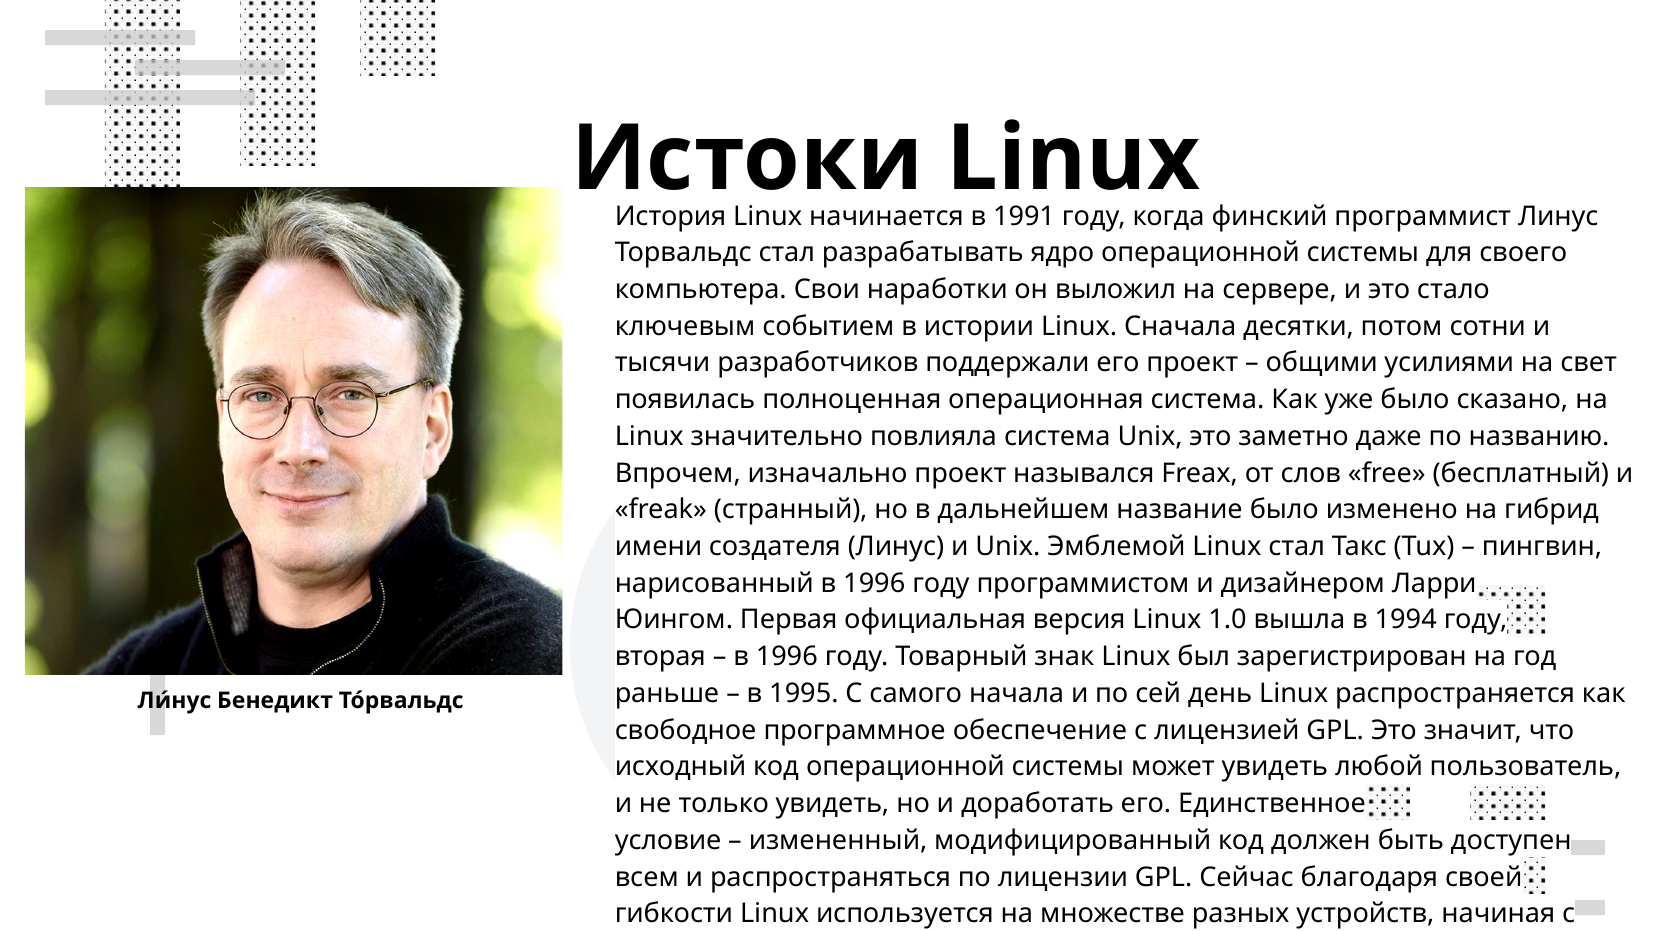

# Истоки Linux
История Linux начинается в 1991 году, когда финский программист Линус Торвальдс стал разрабатывать ядро операционной системы для своего компьютера. Свои наработки он выложил на сервере, и это стало ключевым событием в истории Linux. Сначала десятки, потом сотни и тысячи разработчиков поддержали его проект – общими усилиями на свет появилась полноценная операционная система. Как уже было сказано, на Linux значительно повлияла система Unix, это заметно даже по названию. Впрочем, изначально проект назывался Freax, от слов «free» (бесплатный) и «freak» (странный), но в дальнейшем название было изменено на гибрид имени создателя (Линус) и Unix. Эмблемой Linux стал Такс (Tux) – пингвин, нарисованный в 1996 году программистом и дизайнером Ларри Юингом. Первая официальная версия Linux 1.0 вышла в 1994 году, вторая – в 1996 году. Товарный знак Linux был зарегистрирован на год раньше – в 1995. С самого начала и по сей день Linux распространяется как свободное программное обеспечение с лицензией GPL. Это значит, что исходный код операционной системы может увидеть любой пользователь, и не только увидеть, но и доработать его. Единственное условие – измененный, модифицированный код должен быть доступен всем и распространяться по лицензии GPL. Сейчас благодаря своей гибкости Linux используется на множестве разных устройств, начиная с компьютеров и заканчивая серверами и мобильными устройствами.
Ли́нус Бенедикт То́рвальдс